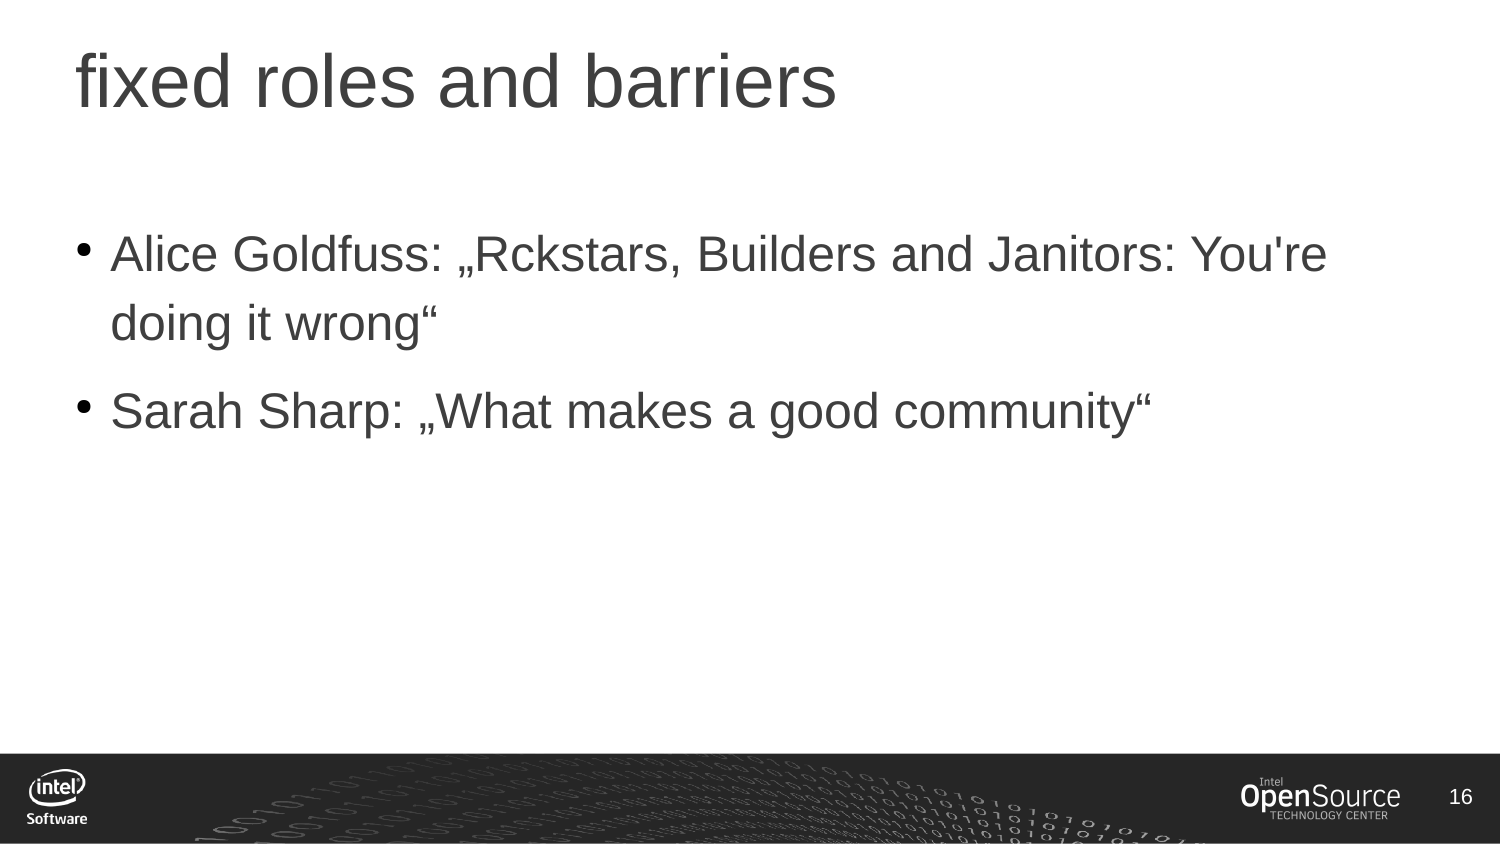

# fixed roles and barriers
Alice Goldfuss: „Rckstars, Builders and Janitors: You're doing it wrong“
Sarah Sharp: „What makes a good community“